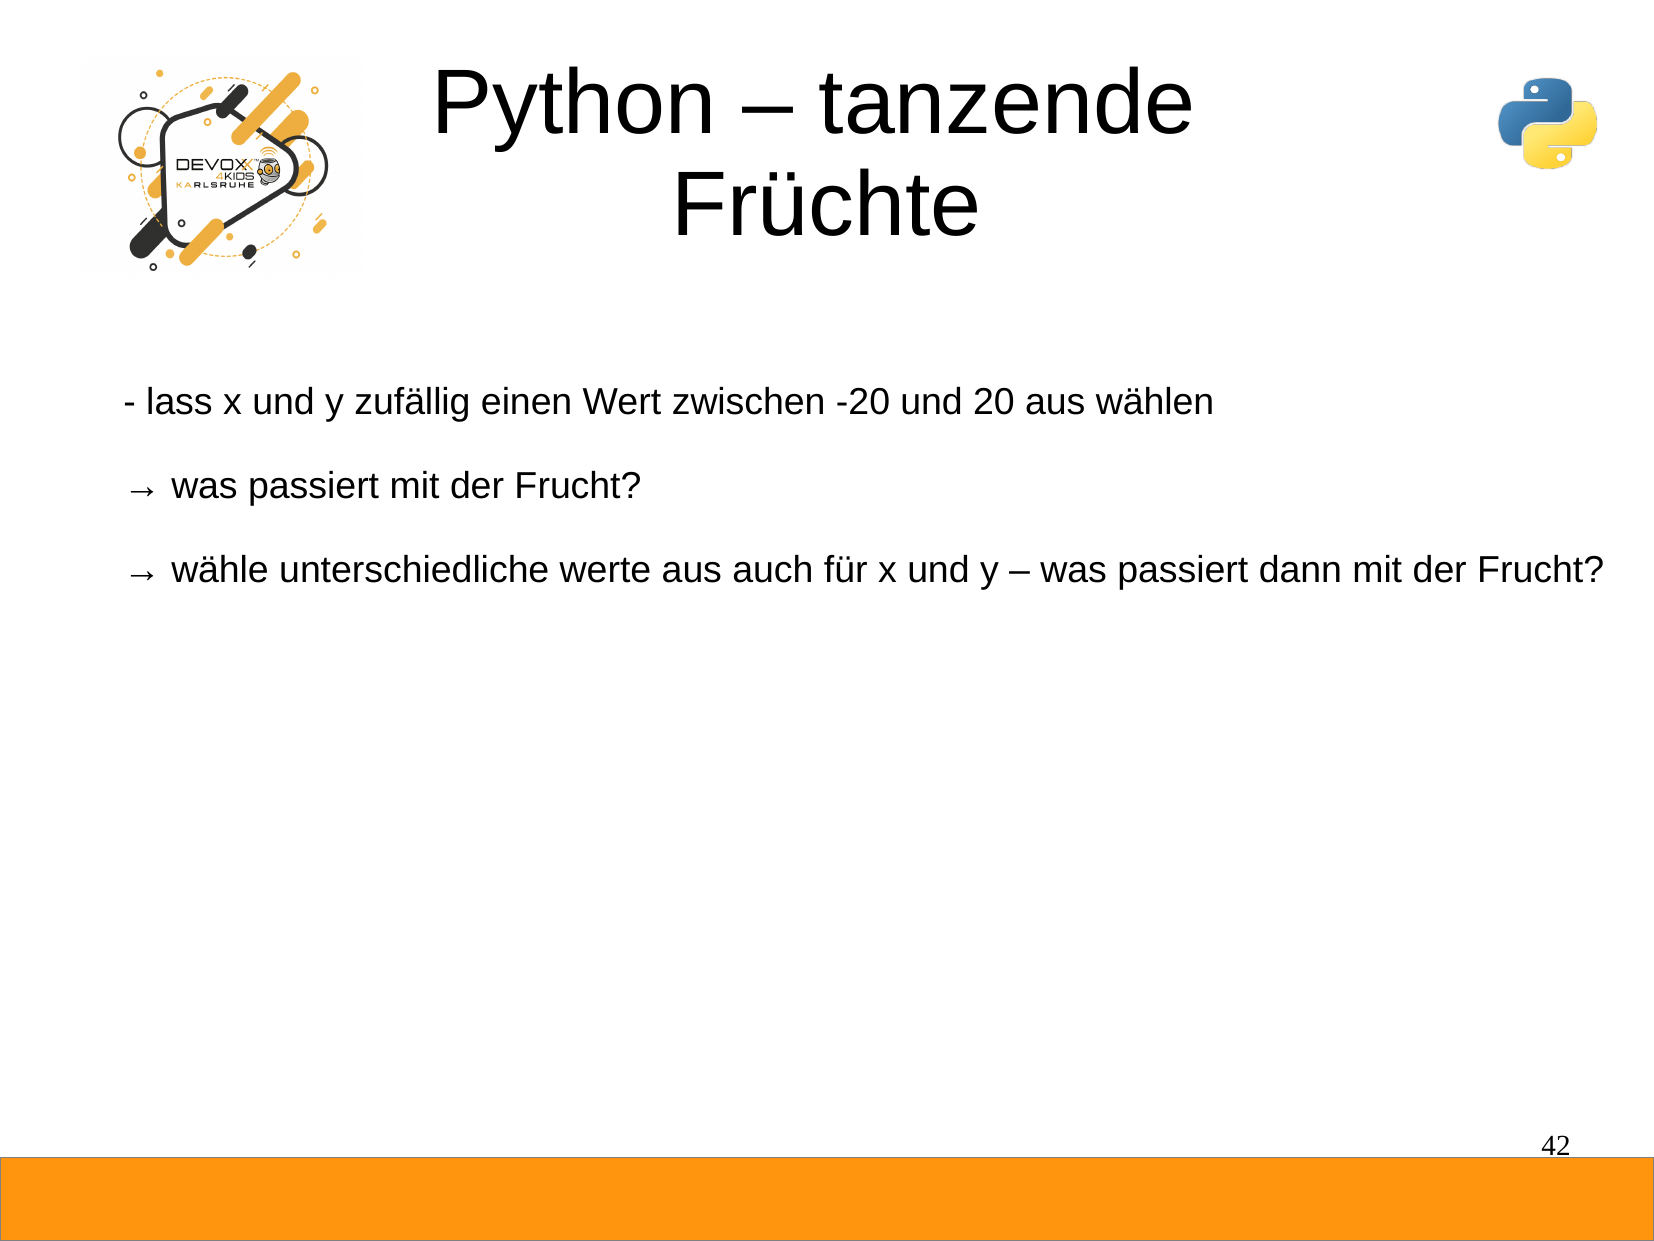

# Python – tanzende Früchte
- lass x und y zufällig einen Wert zwischen -20 und 20 aus wählen
→ was passiert mit der Frucht?
→ wähle unterschiedliche werte aus auch für x und y – was passiert dann mit der Frucht?
42